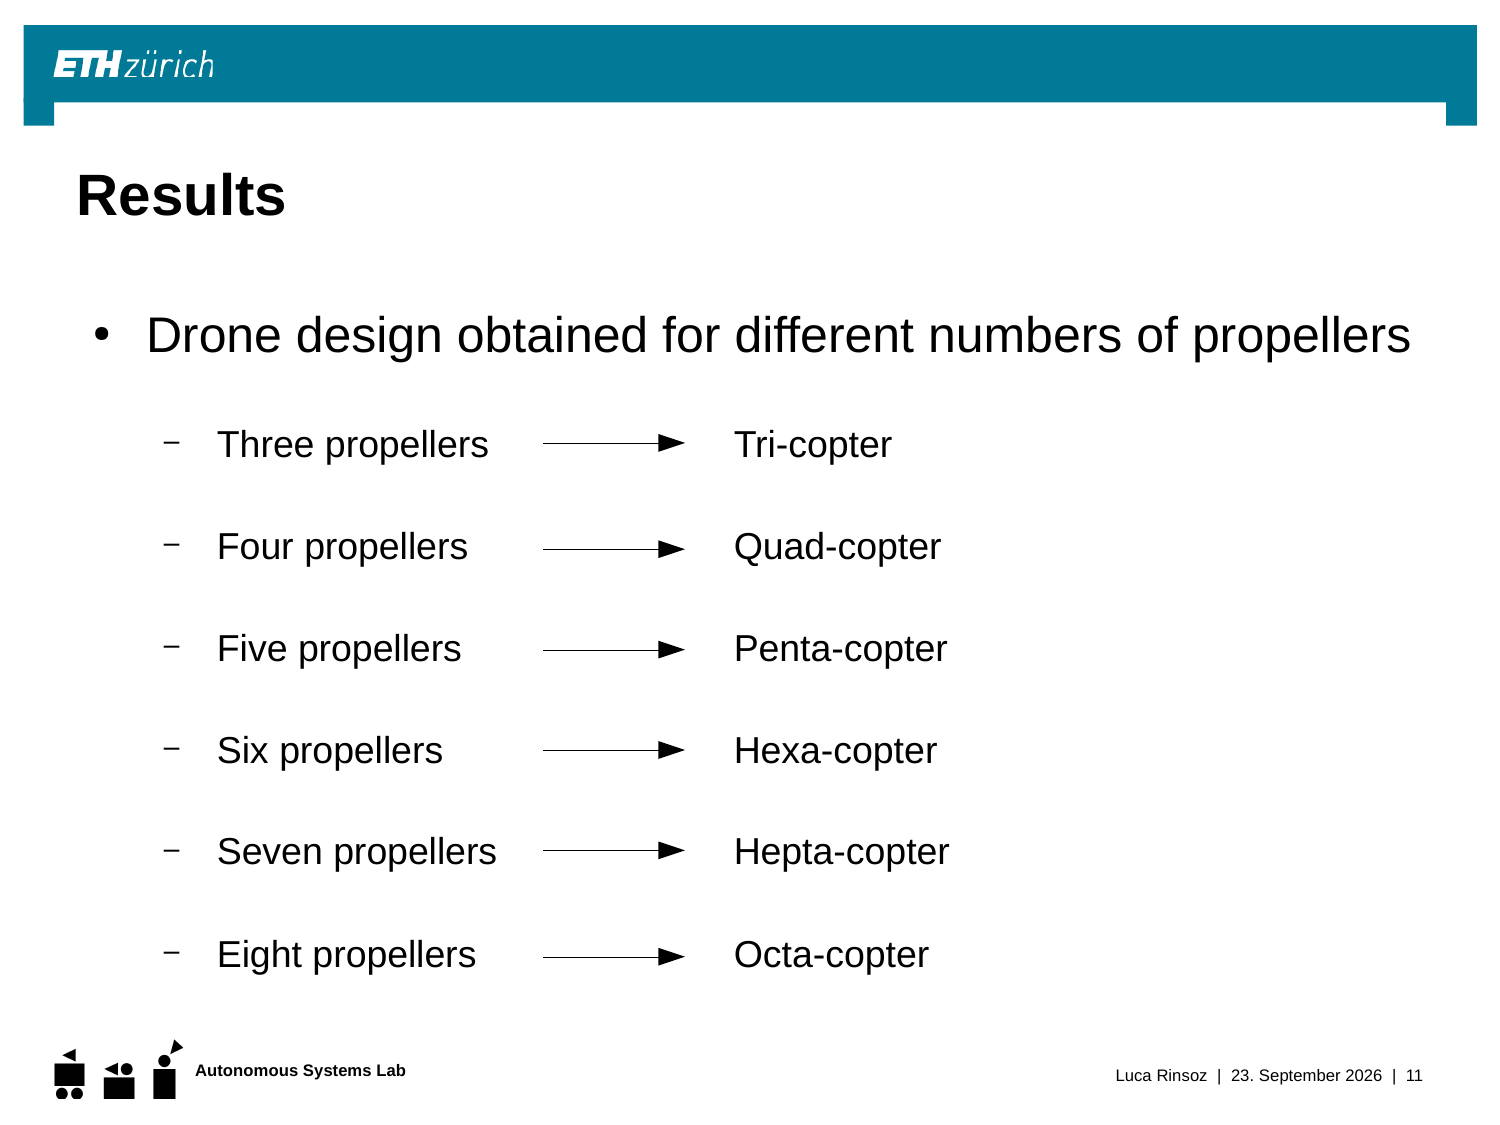

# Results
Drone design obtained for different numbers of propellers
Three propellers 				Tri-copter
Four propellers 				Quad-copter
Five propellers 				Penta-copter
Six propellers 				Hexa-copter
Seven propellers 				Hepta-copter
Eight propellers 				Octa-copter
((Name))
11